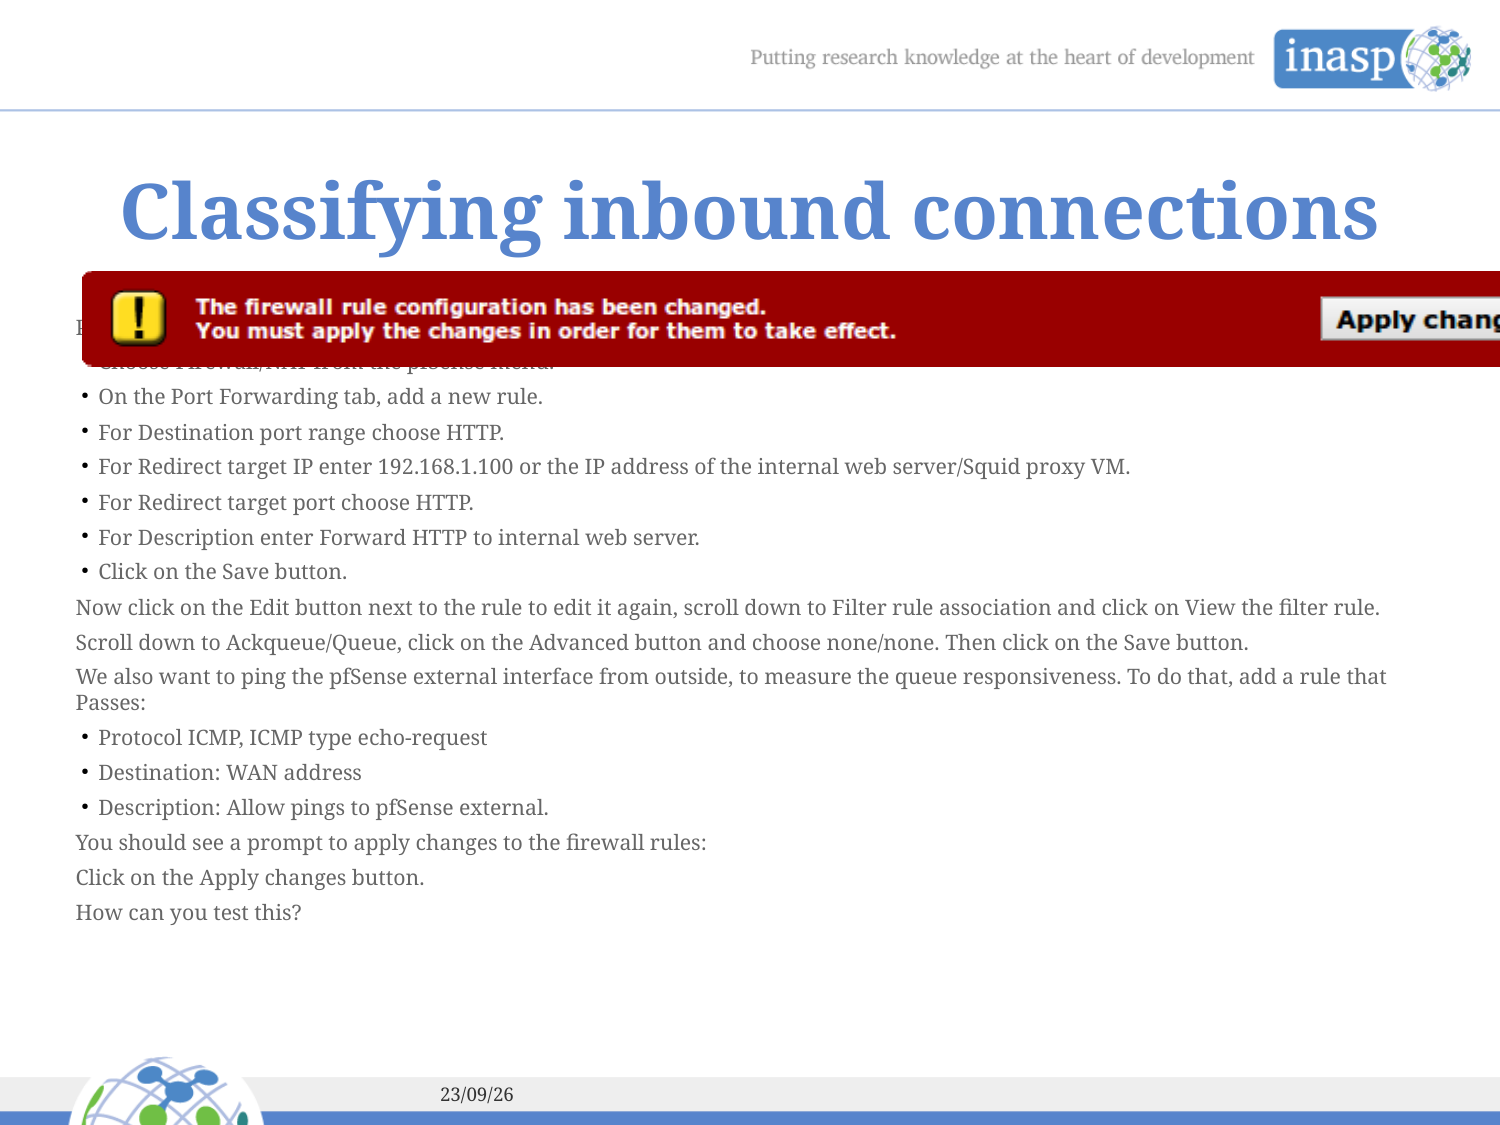

# Classifying inbound connections
Put a large file on the internal web server (Squid proxy VM). Add a port forwarding rule in pfSense, classifying traffic as HTTP:
Choose Firewall/NAT from the pfSense menu.
On the Port Forwarding tab, add a new rule.
For Destination port range choose HTTP.
For Redirect target IP enter 192.168.1.100 or the IP address of the internal web server/Squid proxy VM.
For Redirect target port choose HTTP.
For Description enter Forward HTTP to internal web server.
Click on the Save button.
Now click on the Edit button next to the rule to edit it again, scroll down to Filter rule association and click on View the filter rule.
Scroll down to Ackqueue/Queue, click on the Advanced button and choose none/none. Then click on the Save button.
We also want to ping the pfSense external interface from outside, to measure the queue responsiveness. To do that, add a rule that Passes:
Protocol ICMP, ICMP type echo-request
Destination: WAN address
Description: Allow pings to pfSense external.
You should see a prompt to apply changes to the firewall rules:
Click on the Apply changes button.
How can you test this?